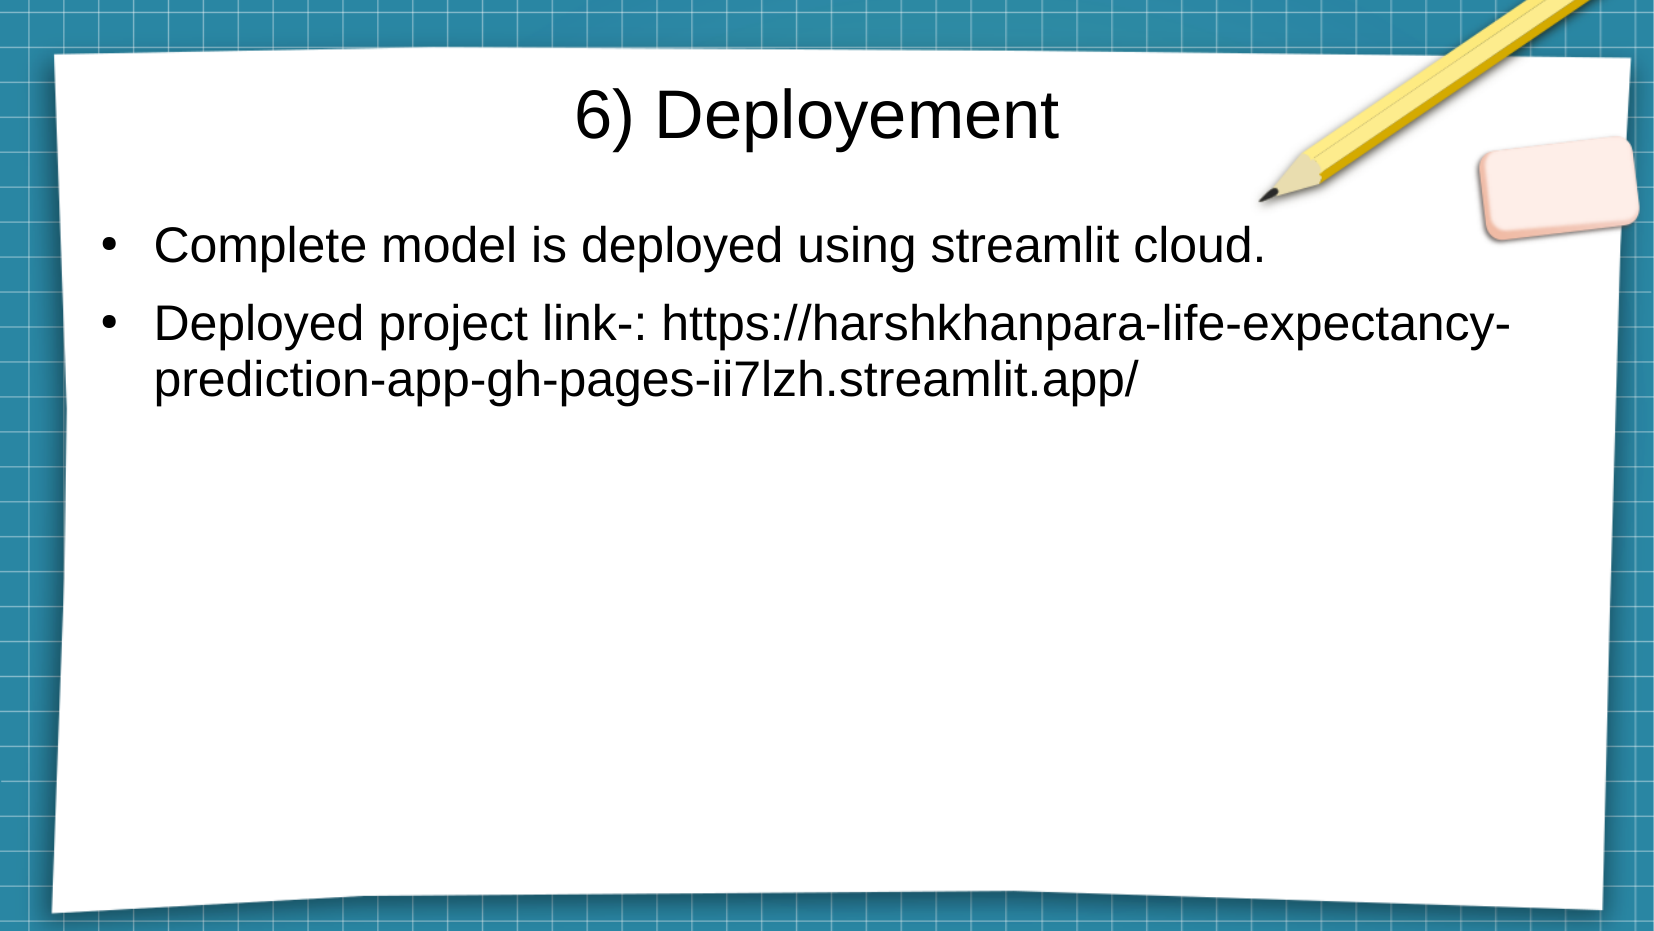

# 6) Deployement
Complete model is deployed using streamlit cloud.
Deployed project link-: https://harshkhanpara-life-expectancy-prediction-app-gh-pages-ii7lzh.streamlit.app/